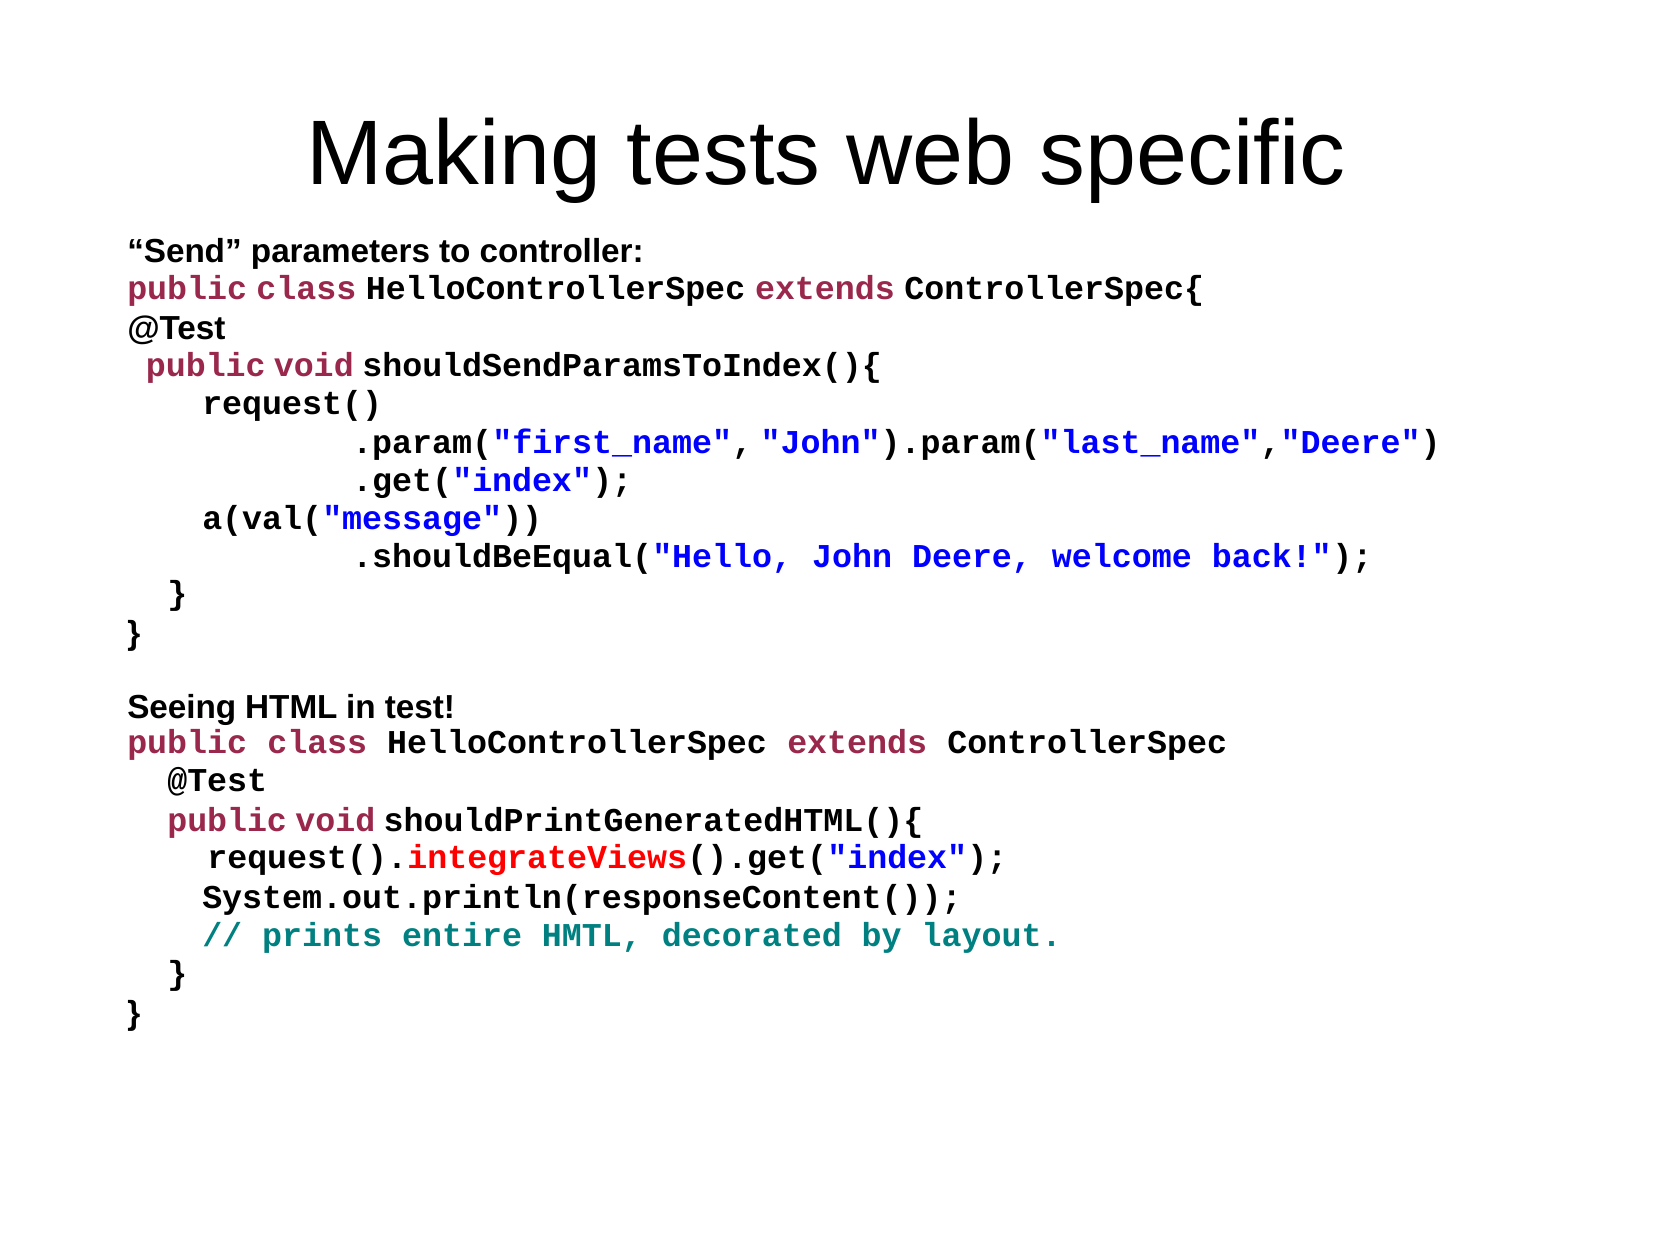

# Making tests web specific
“Send” parameters to controller:
public class HelloControllerSpec extends ControllerSpec{
@Test
 public void shouldSendParamsToIndex(){
	request()
			.param("first_name", "John").param("last_name","Deere")
			.get("index");
	a(val("message"))
			.shouldBeEqual("Hello, John Deere, welcome back!");
 }
}
Seeing HTML in test!
public class HelloControllerSpec extends ControllerSpec
 @Test
 public void shouldPrintGeneratedHTML(){
 request().integrateViews().get("index");
 	System.out.println(responseContent());
	// prints entire HMTL, decorated by layout.
 }
}